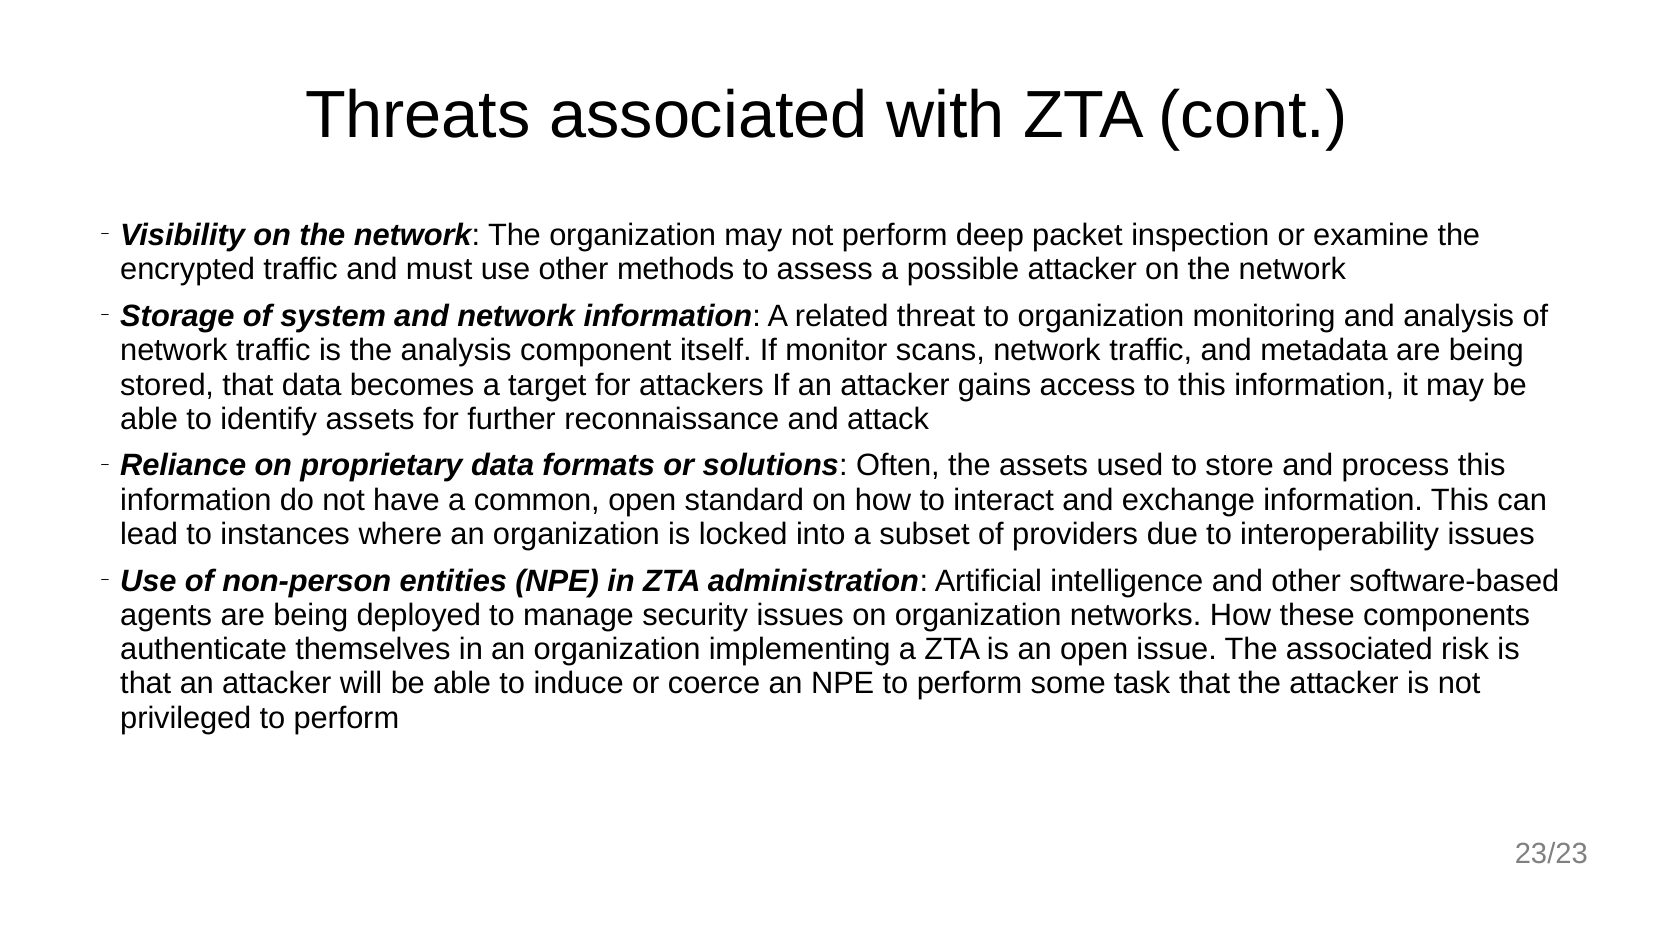

# Threats associated with ZTA (cont.)
Visibility on the network: The organization may not perform deep packet inspection or examine the encrypted traffic and must use other methods to assess a possible attacker on the network
Storage of system and network information: A related threat to organization monitoring and analysis of network traffic is the analysis component itself. If monitor scans, network traffic, and metadata are being stored, that data becomes a target for attackers If an attacker gains access to this information, it may be able to identify assets for further reconnaissance and attack
Reliance on proprietary data formats or solutions: Often, the assets used to store and process this information do not have a common, open standard on how to interact and exchange information. This can lead to instances where an organization is locked into a subset of providers due to interoperability issues
Use of non-person entities (NPE) in ZTA administration: Artificial intelligence and other software-based agents are being deployed to manage security issues on organization networks. How these components authenticate themselves in an organization implementing a ZTA is an open issue. The associated risk is that an attacker will be able to induce or coerce an NPE to perform some task that the attacker is not privileged to perform